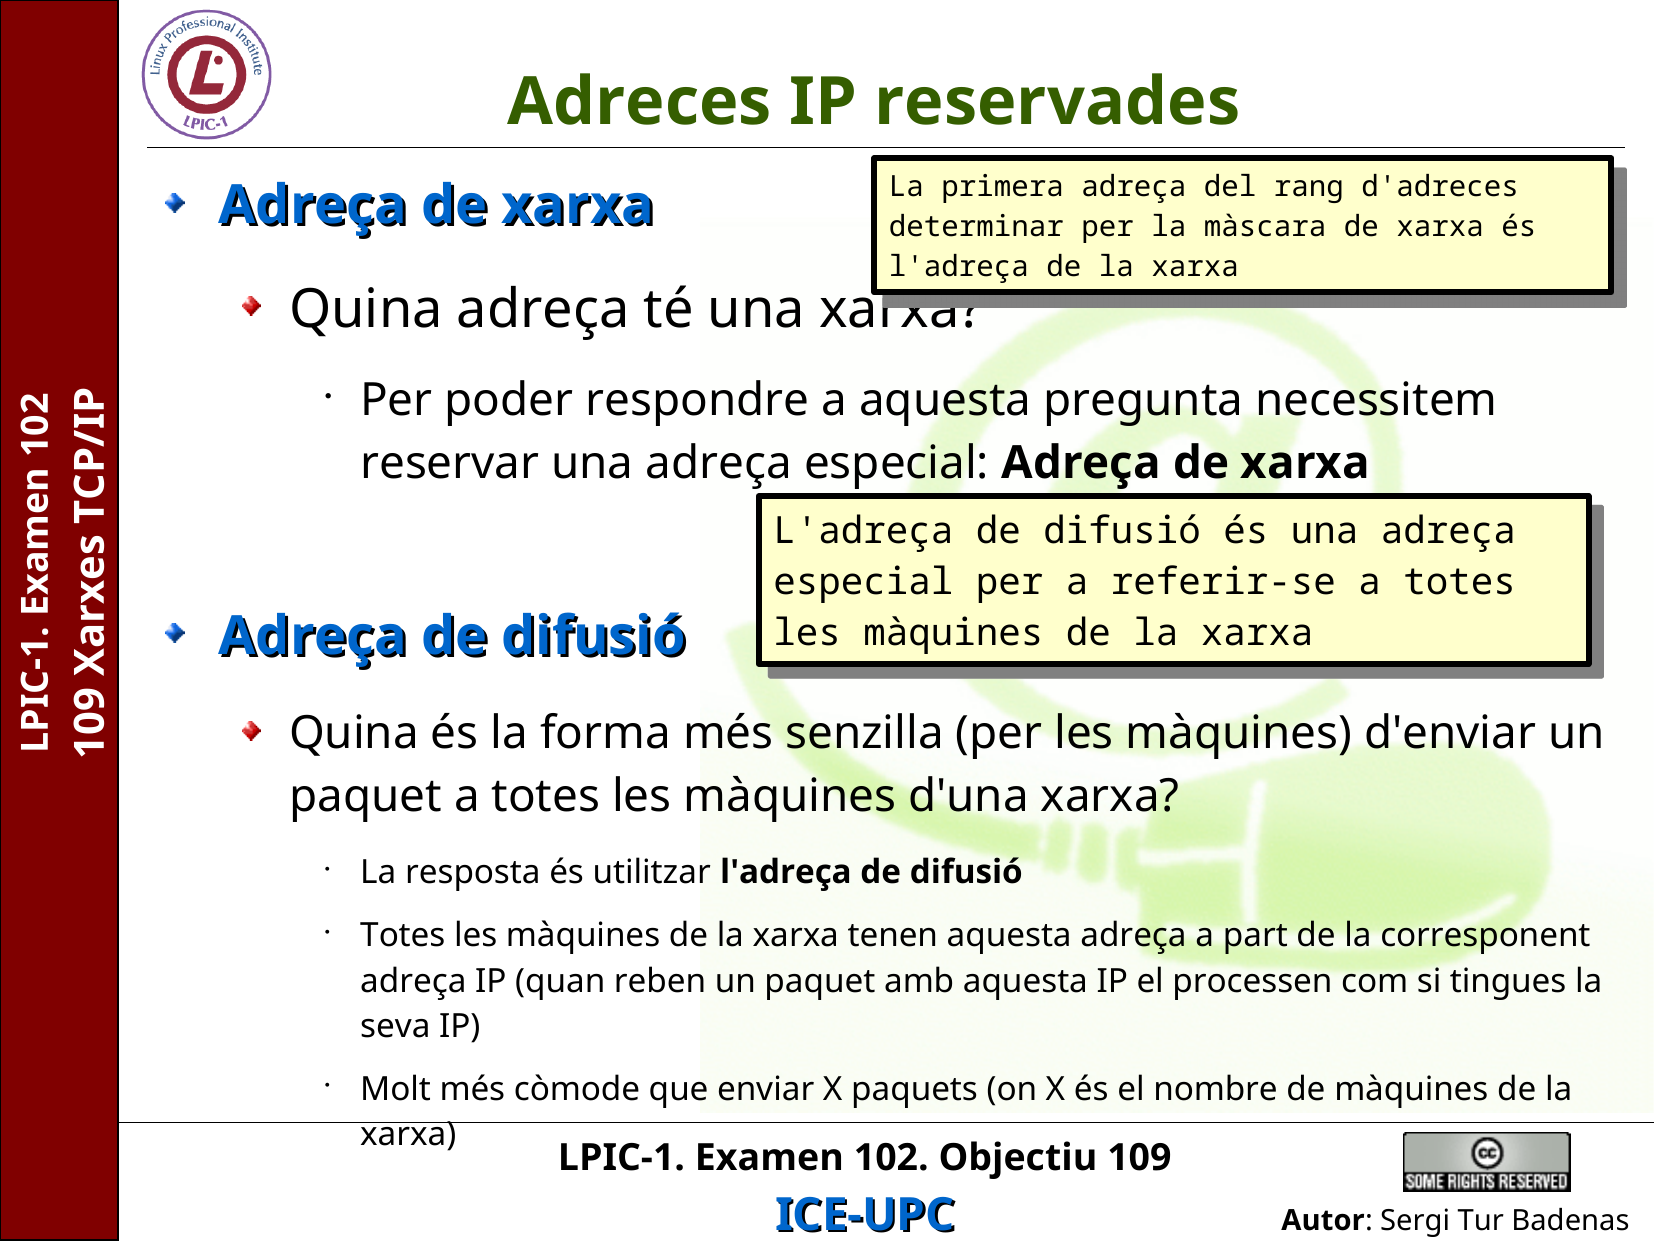

# Adreces IP reservades
La primera adreça del rang d'adreces determinar per la màscara de xarxa és l'adreça de la xarxa
Adreça de xarxa
Quina adreça té una xarxa?
Per poder respondre a aquesta pregunta necessitem reservar una adreça especial: Adreça de xarxa
Adreça de difusió
Quina és la forma més senzilla (per les màquines) d'enviar un paquet a totes les màquines d'una xarxa?
La resposta és utilitzar l'adreça de difusió
Totes les màquines de la xarxa tenen aquesta adreça a part de la corresponent adreça IP (quan reben un paquet amb aquesta IP el processen com si tingues la seva IP)
Molt més còmode que enviar X paquets (on X és el nombre de màquines de la xarxa)
L'adreça de difusió és una adreça especial per a referir-se a totes les màquines de la xarxa